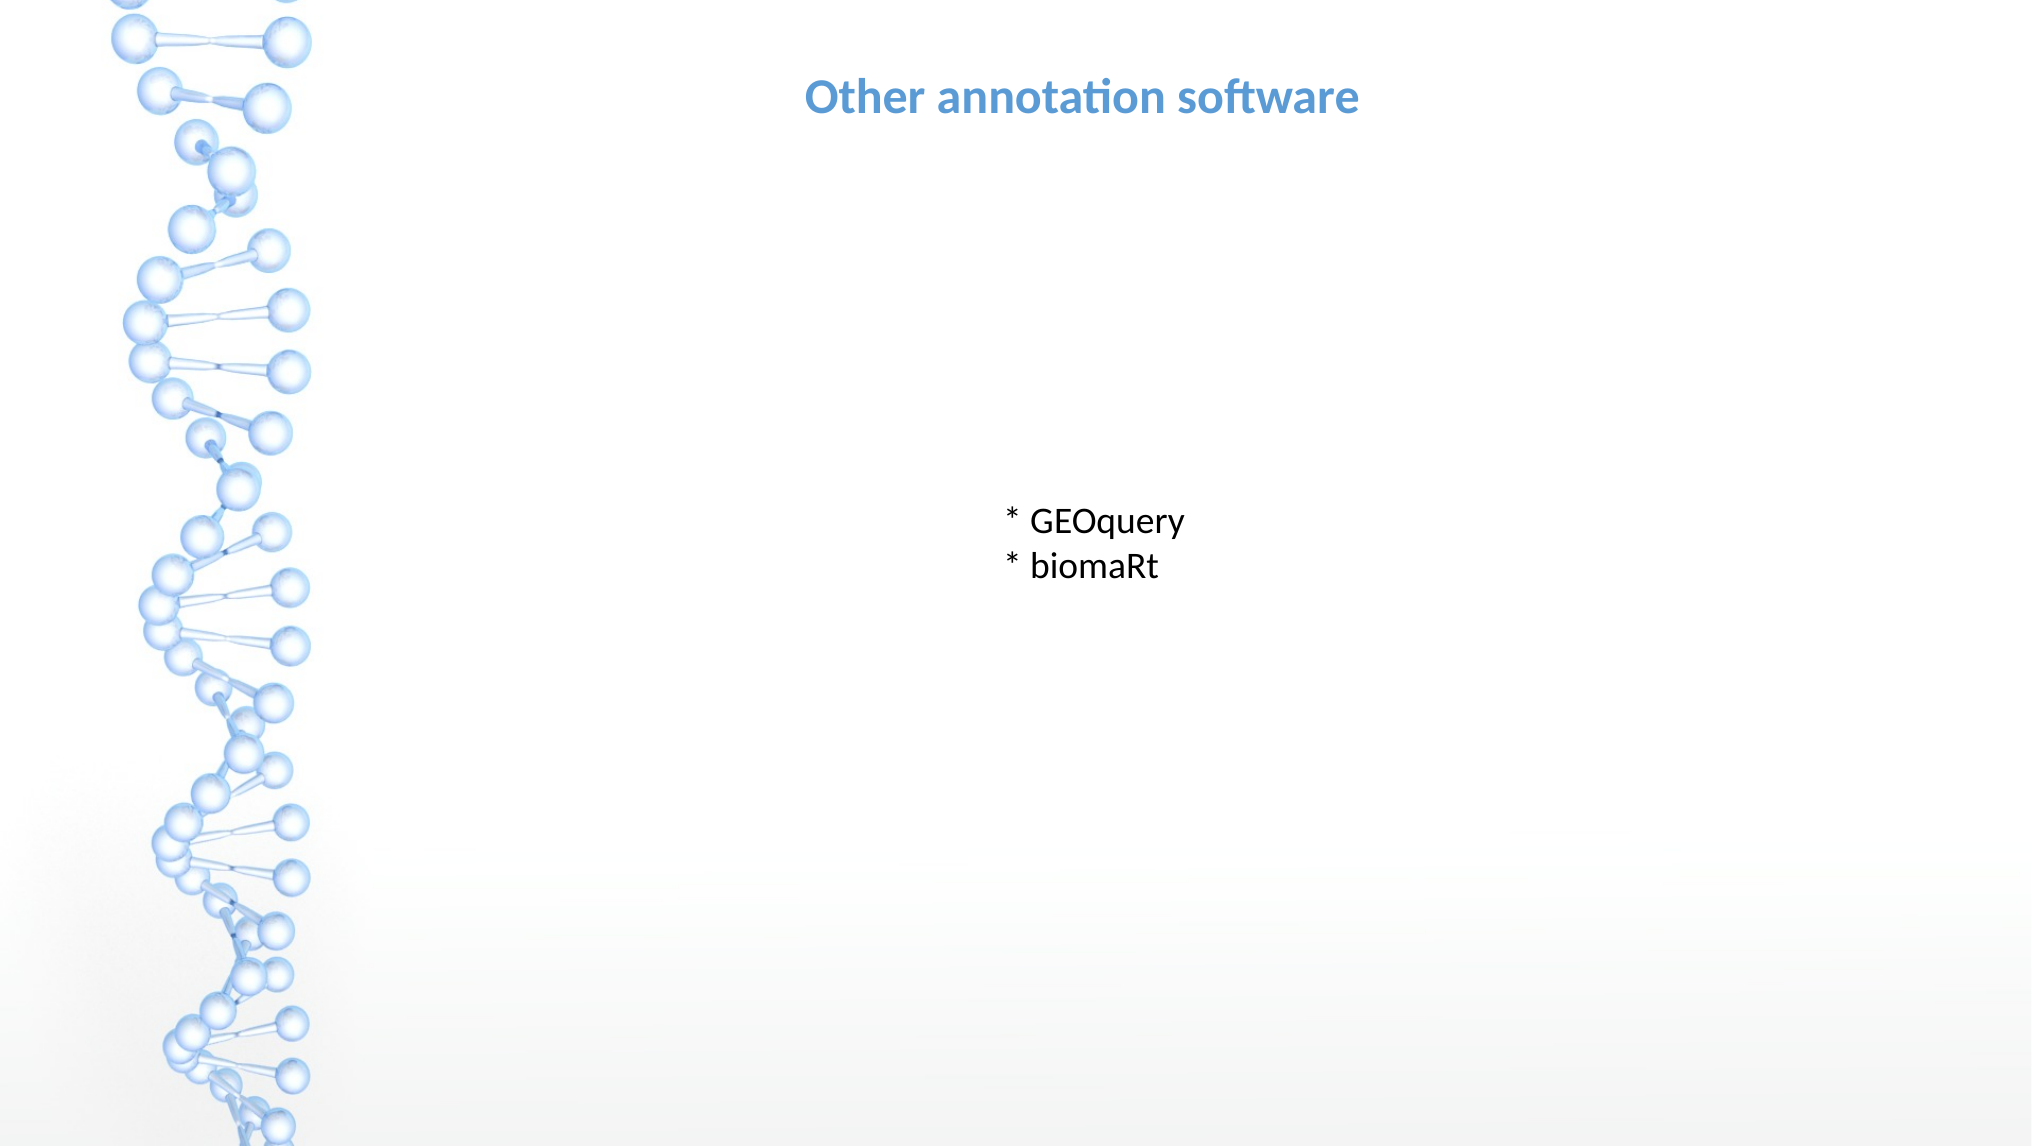

Other annotation software
* GEOquery
* biomaRt